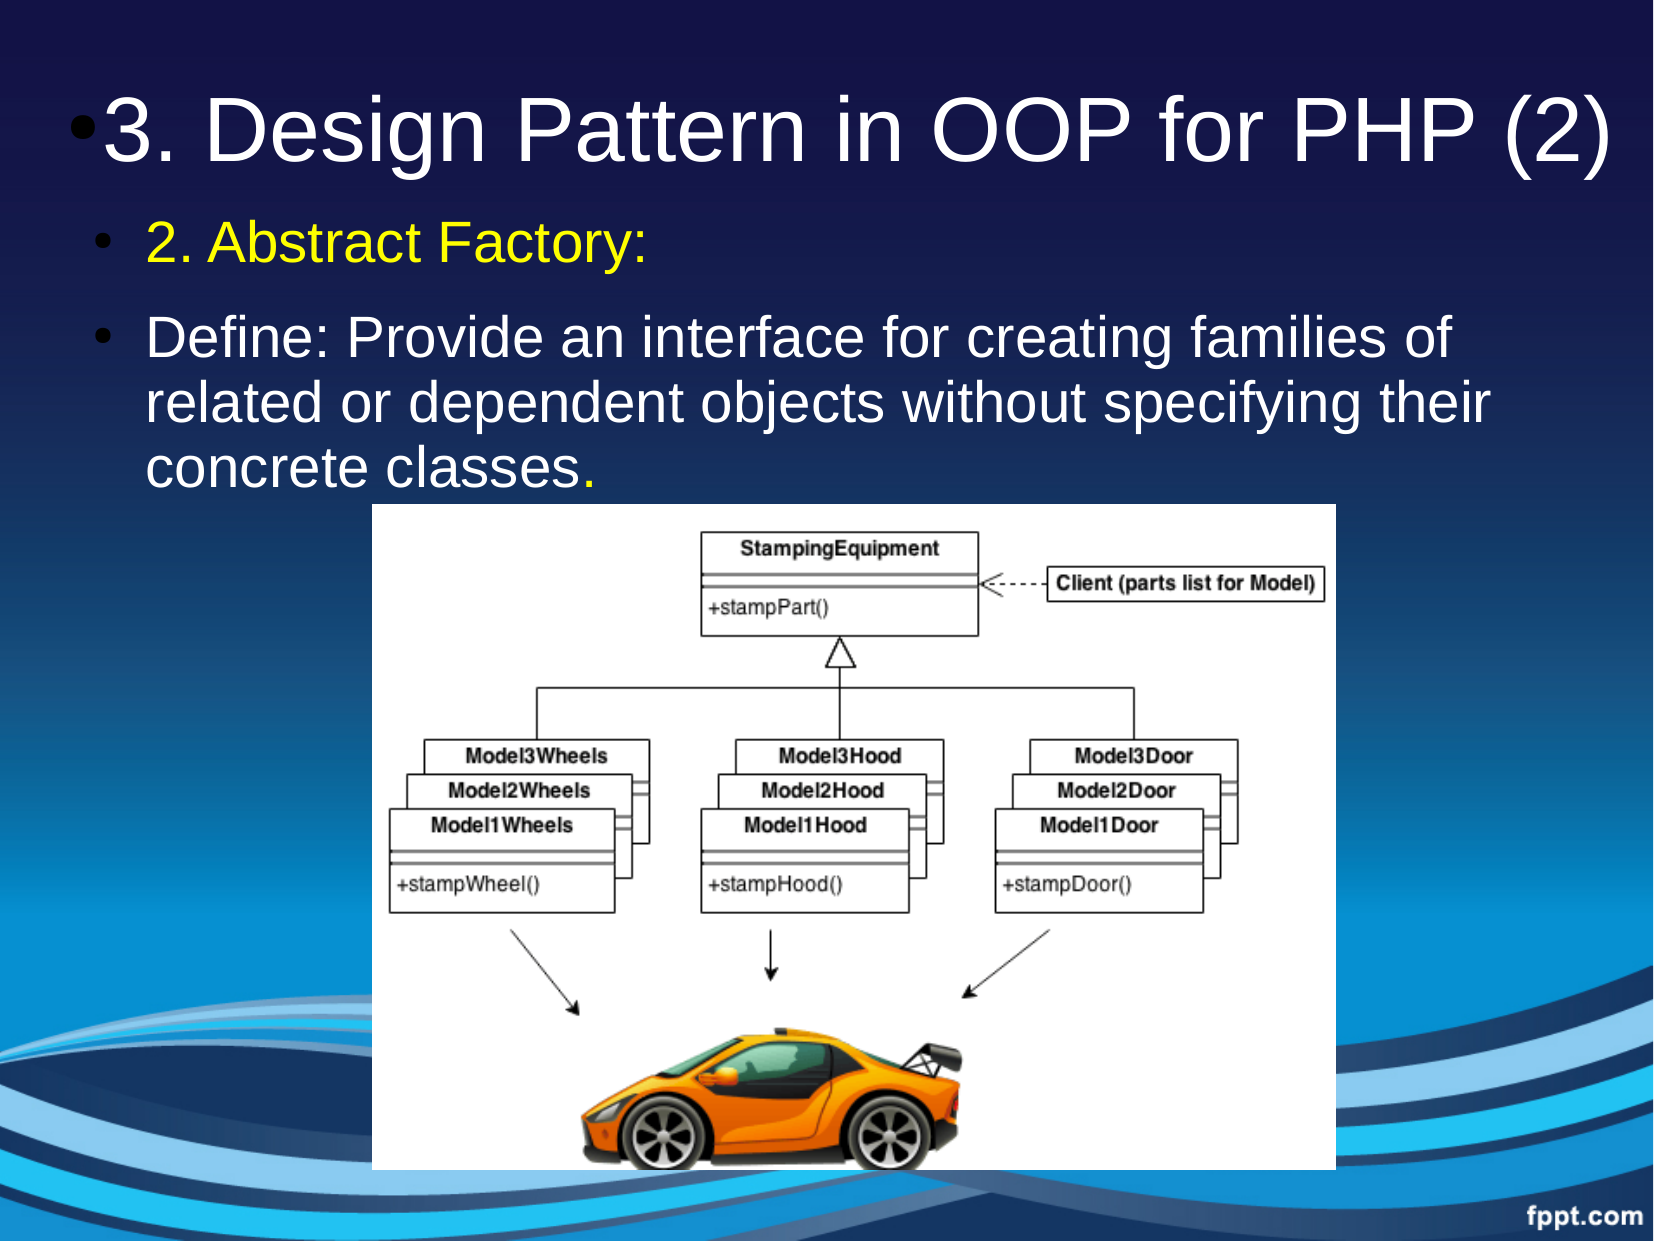

# 3. Design Pattern in OOP for PHP (2)
2. Abstract Factory:
Define: Provide an interface for creating families of related or dependent objects without specifying their concrete classes.